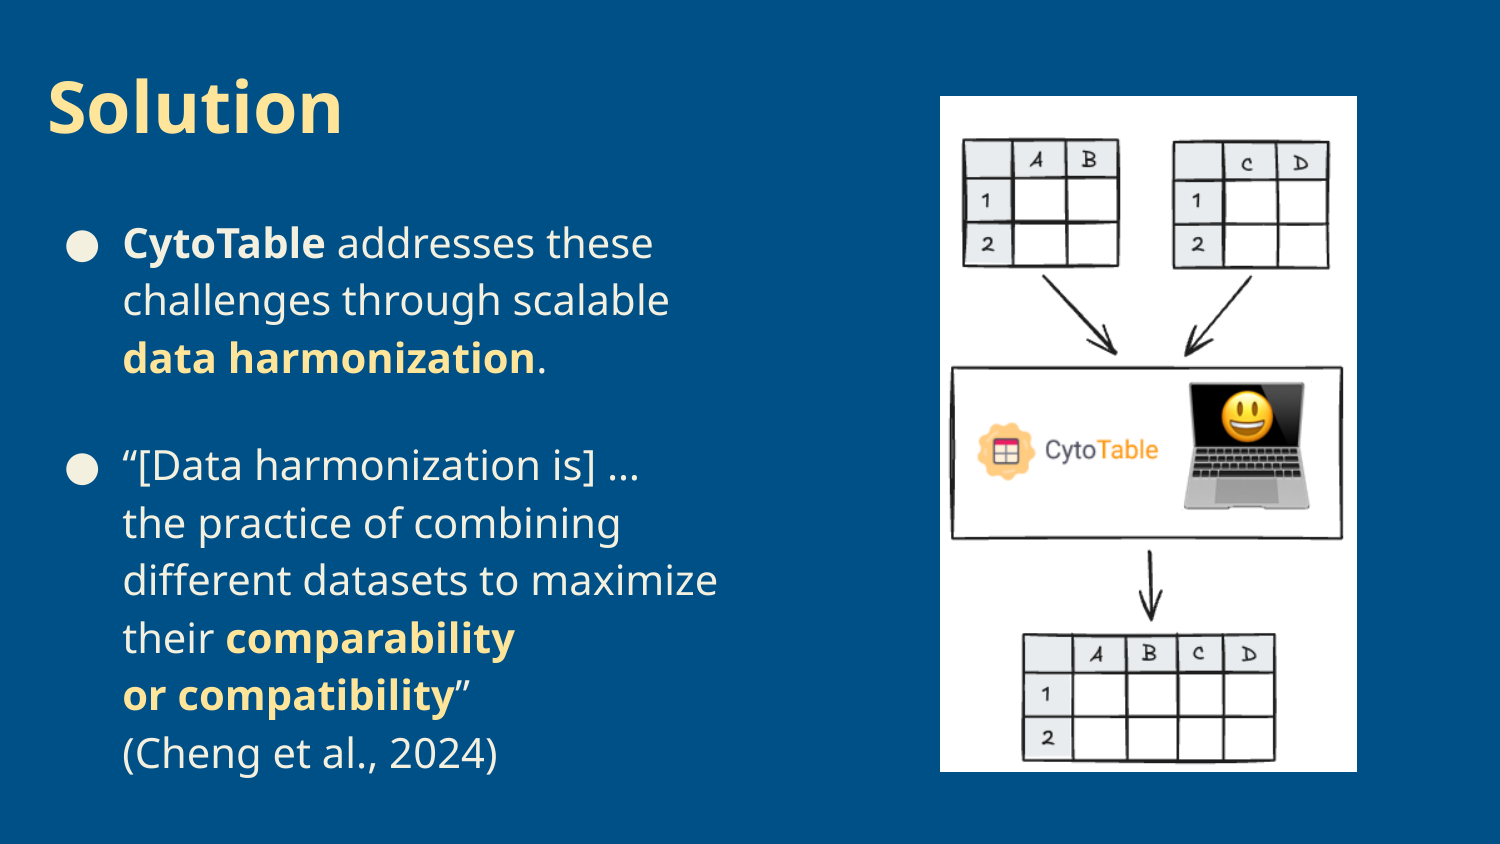

Solution
# CytoTable addresses these challenges through scalable data harmonization.
“[Data harmonization is] …
the practice of combining
different datasets to maximize
their comparability
or compatibility”
(Cheng et al., 2024)